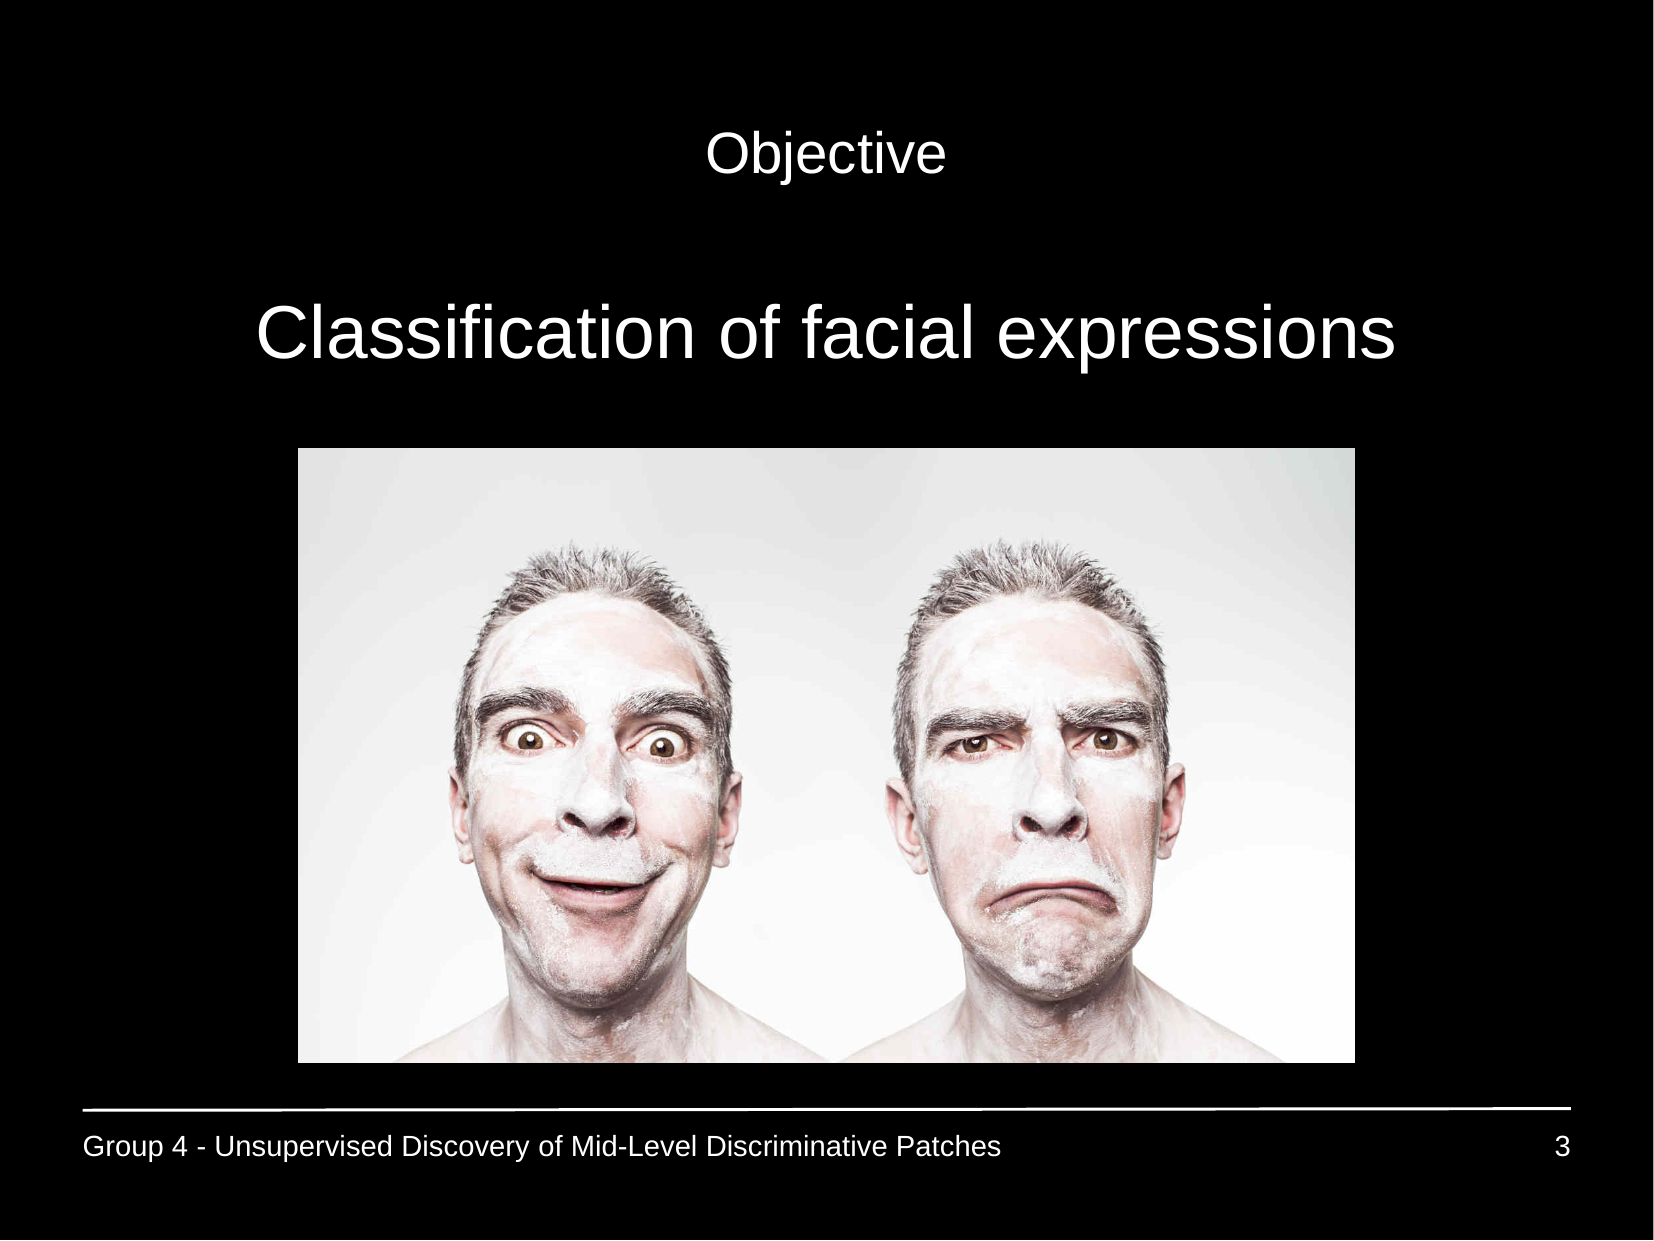

# Objective
Classification of facial expressions
3